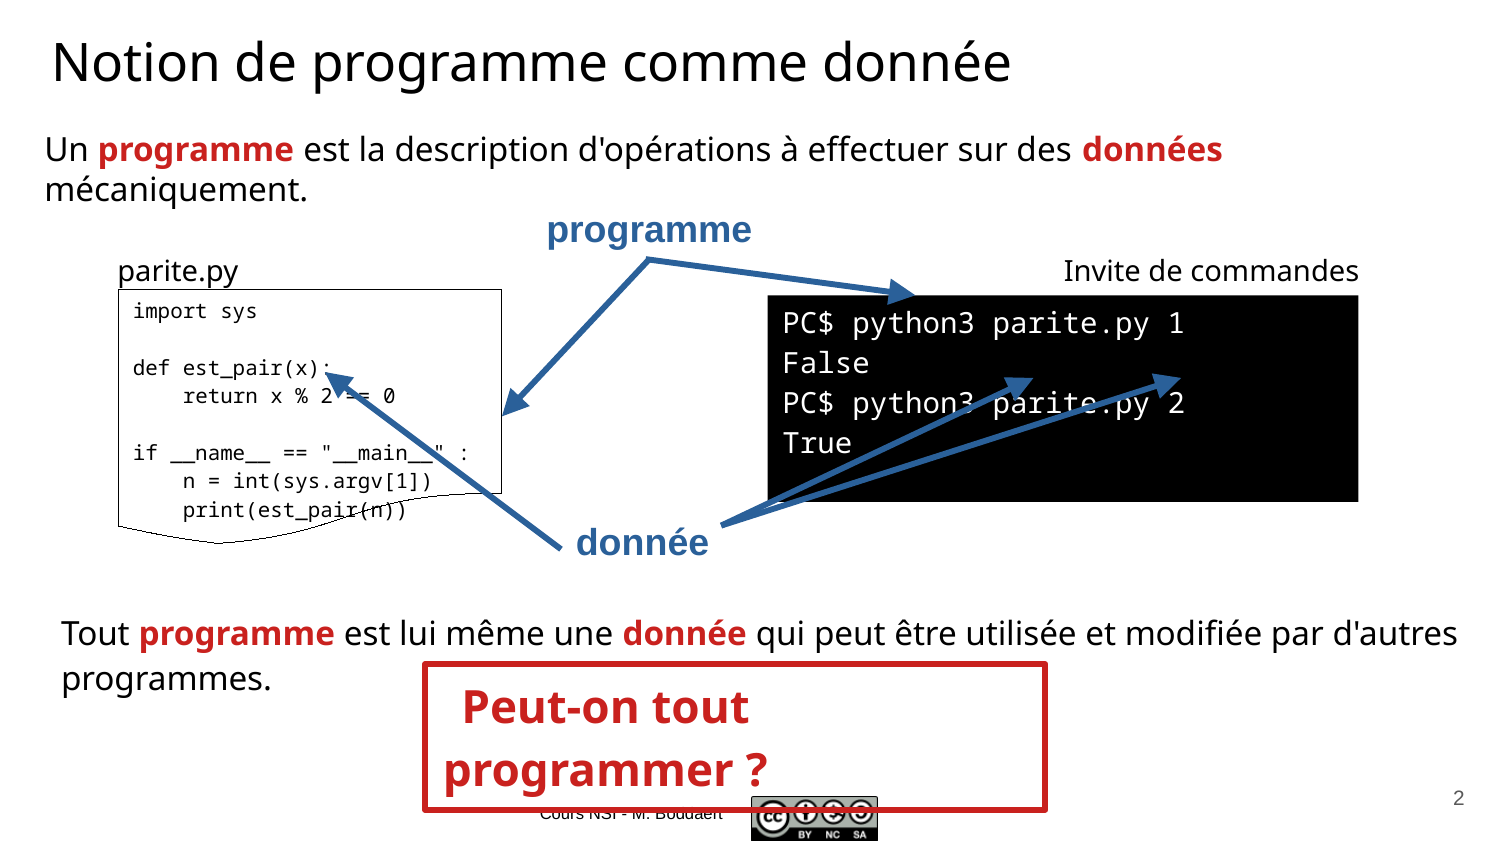

# Notion de programme comme donnée
Un programme est la description d'opérations à effectuer sur des données mécaniquement.
programme
parite.py
Invite de commandes
import sys
def est_pair(x):
 return x % 2 == 0
if __name__ == "__main__" :
 n = int(sys.argv[1])
 print(est_pair(n))
PC$ python3 parite.py 1
False
PC$ python3 parite.py 2
True
donnée
Tout programme est lui même une donnée qui peut être utilisée et modifiée par d'autres programmes.
Peut-on tout programmer ?